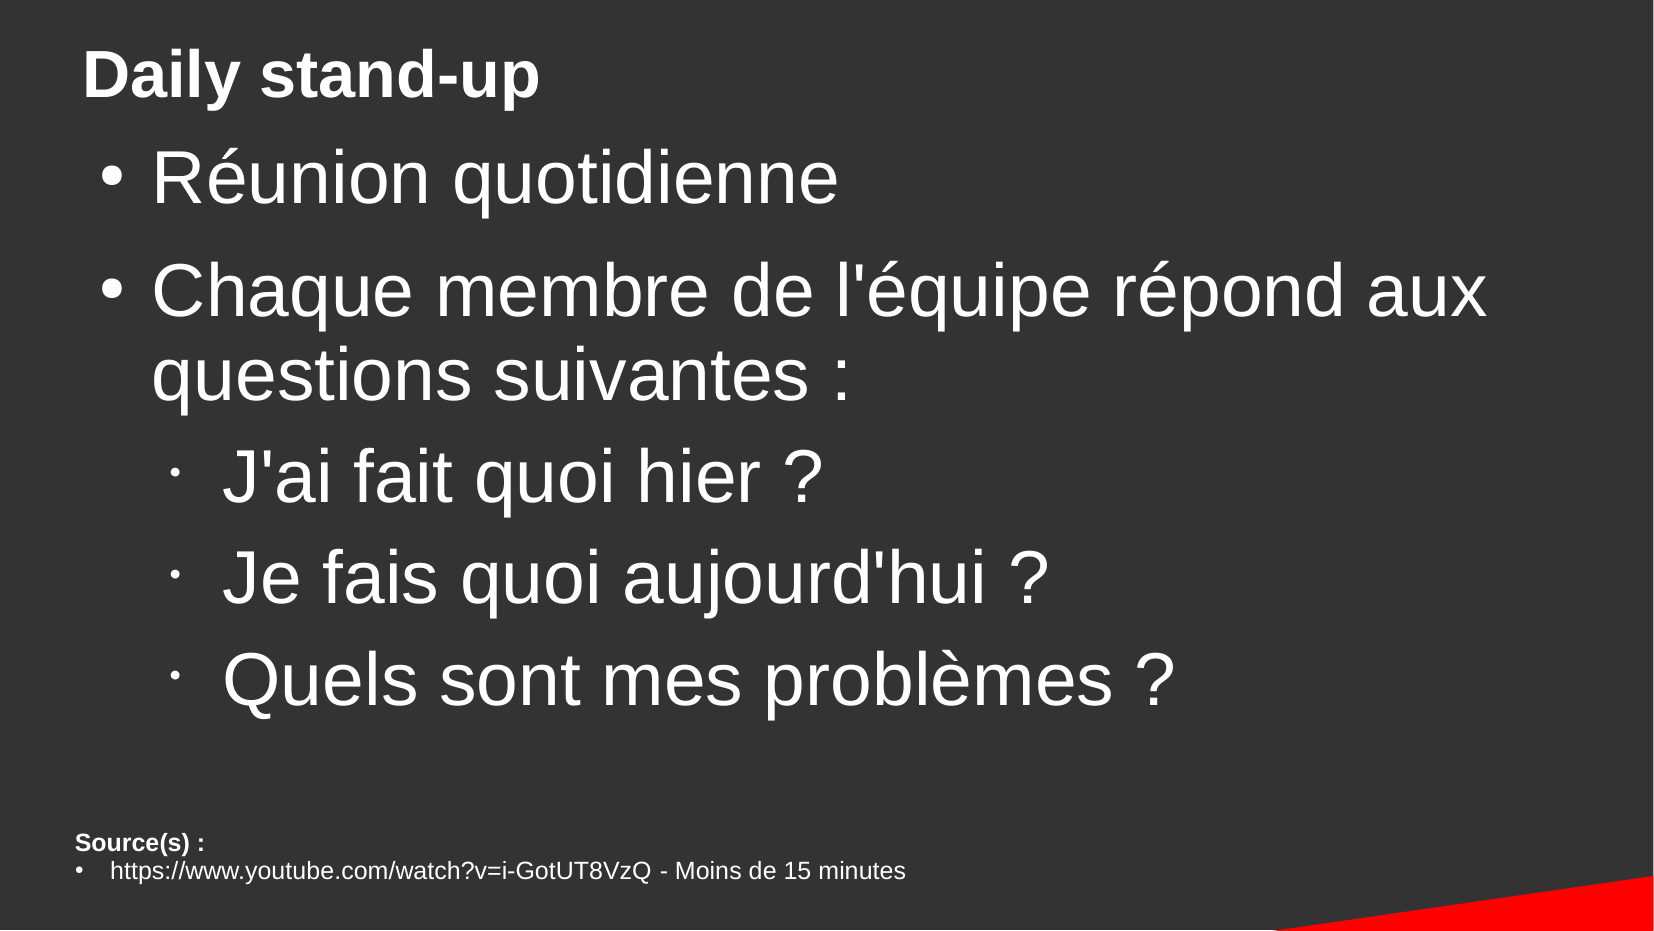

# Daily stand-up
Réunion quotidienne
Chaque membre de l'équipe répond aux questions suivantes :
J'ai fait quoi hier ?
Je fais quoi aujourd'hui ?
Quels sont mes problèmes ?
Source(s) :
https://www.youtube.com/watch?v=i-GotUT8VzQ - Moins de 15 minutes